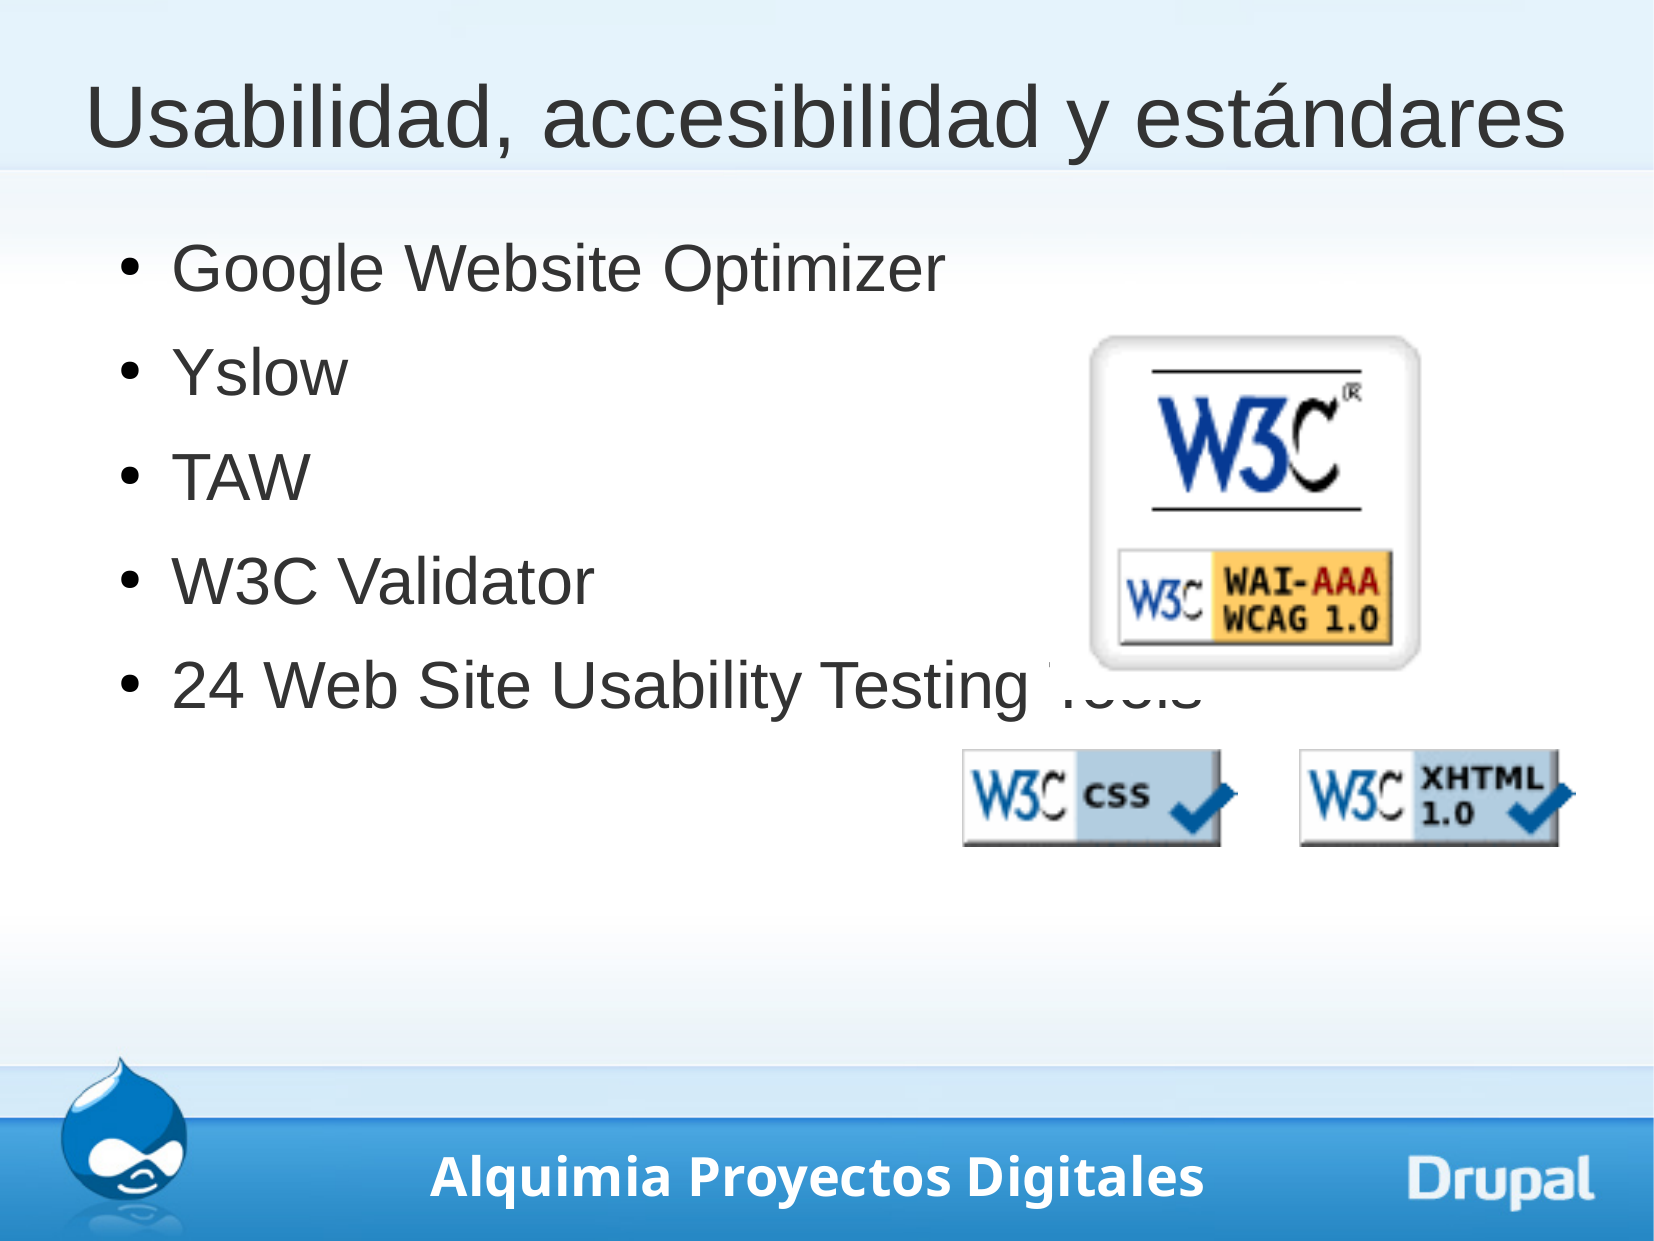

# Usabilidad, accesibilidad y estándares
Google Website Optimizer
Yslow
TAW
W3C Validator
24 Web Site Usability Testing Tools
Alquimia Proyectos Digitales